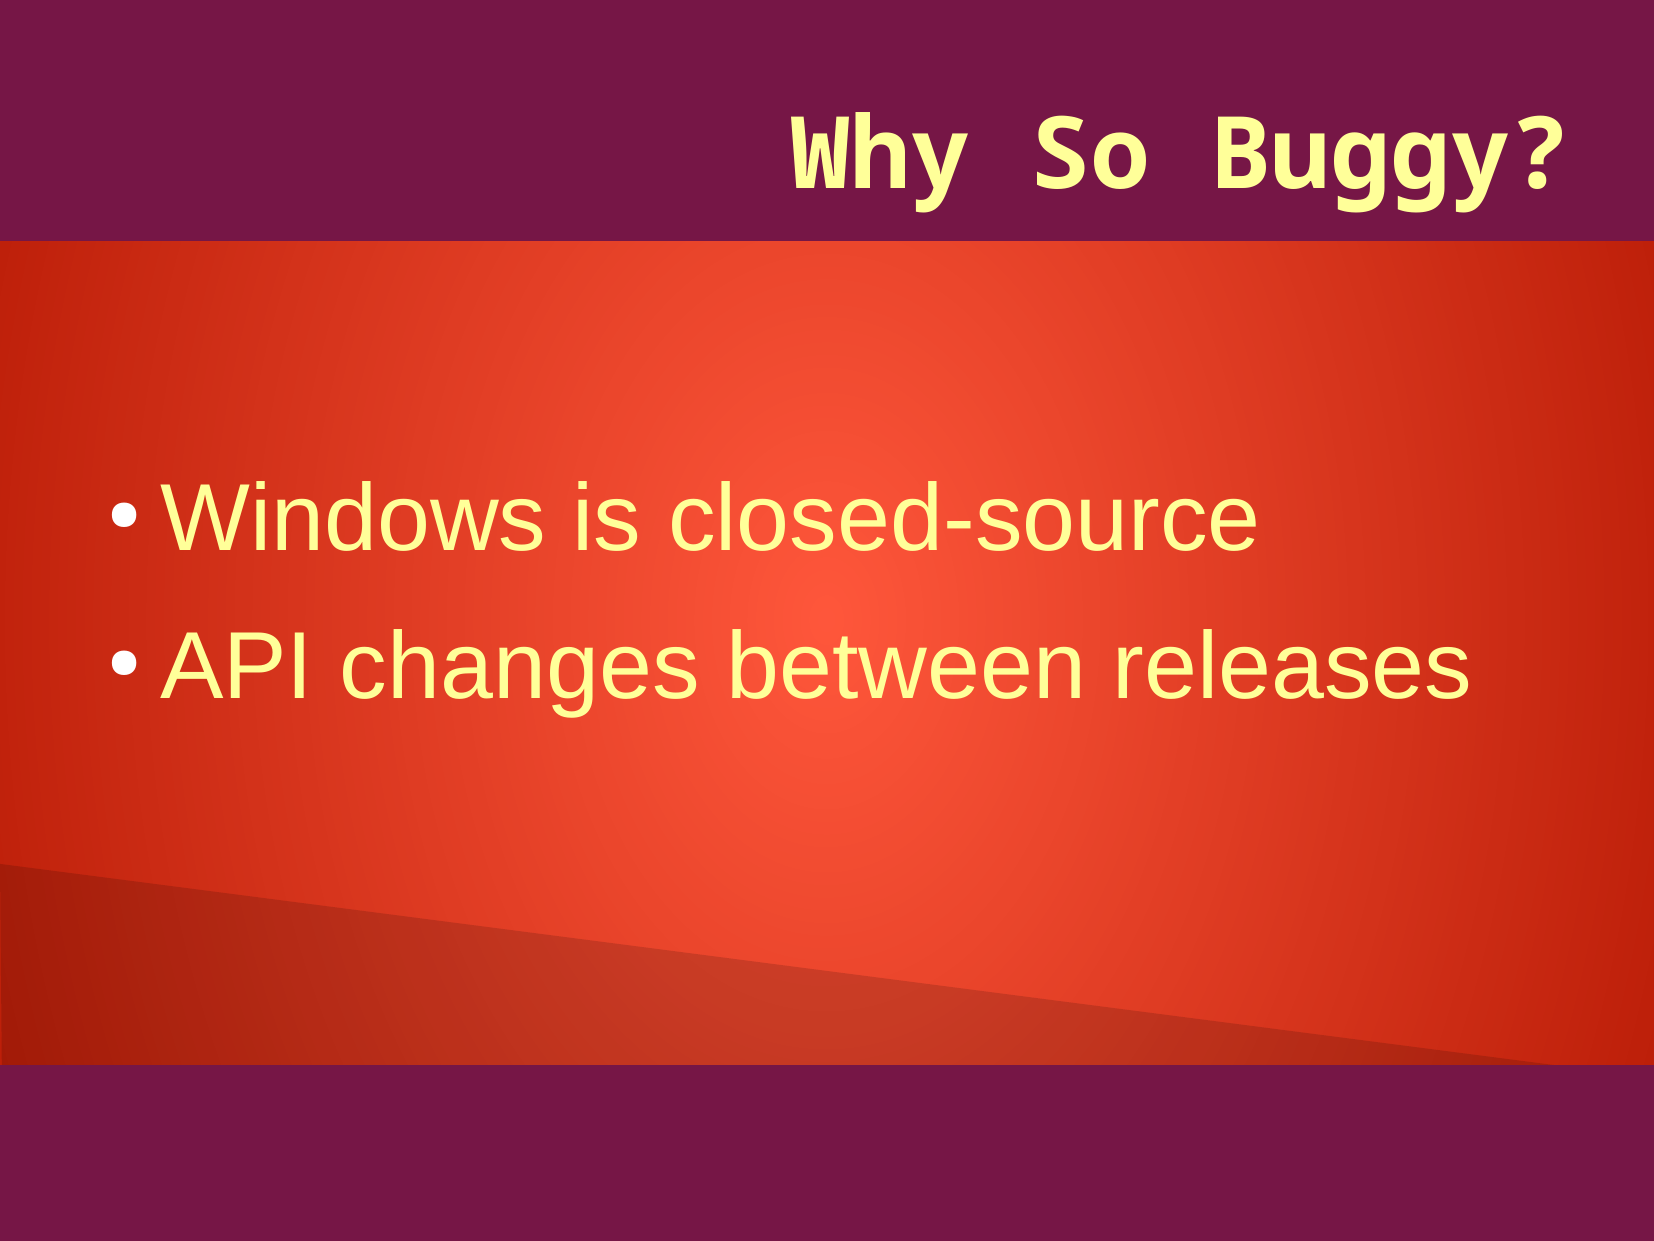

# Why So Buggy?
Windows is closed-source
API changes between releases